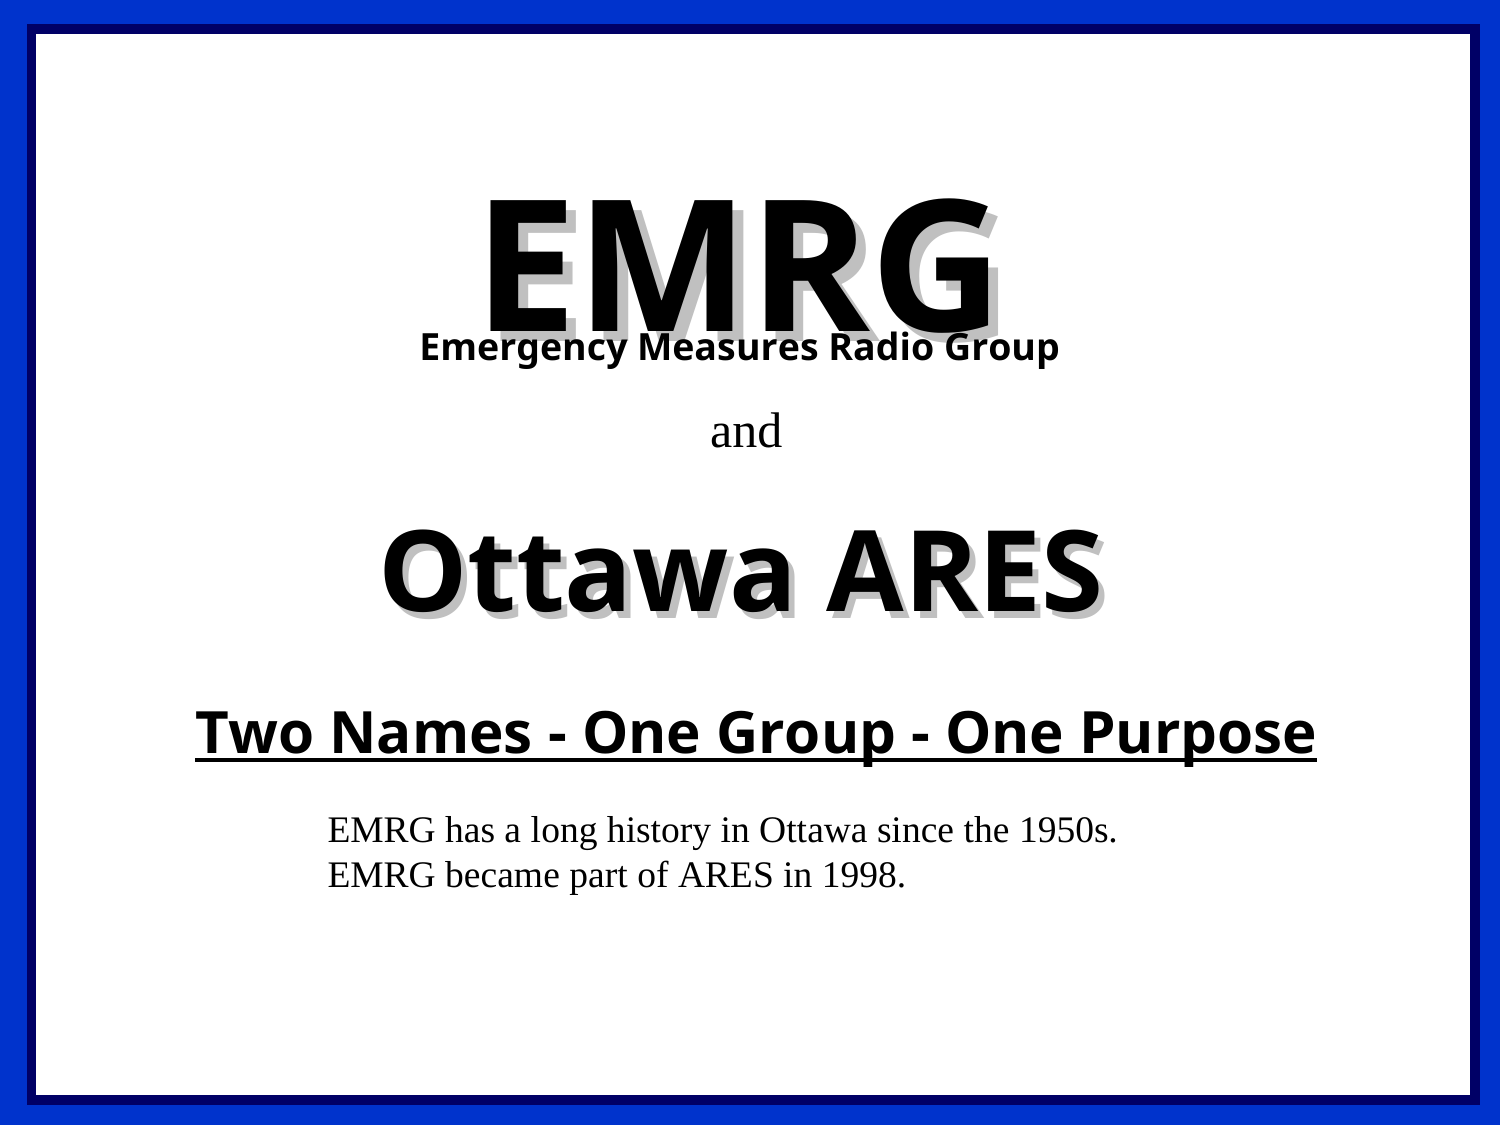

EMRG
Emergency Measures Radio Group
and
Ottawa ARES
Two Names - One Group - One Purpose
EMRG has a long history in Ottawa since the 1950s.
EMRG became part of ARES in 1998.
1